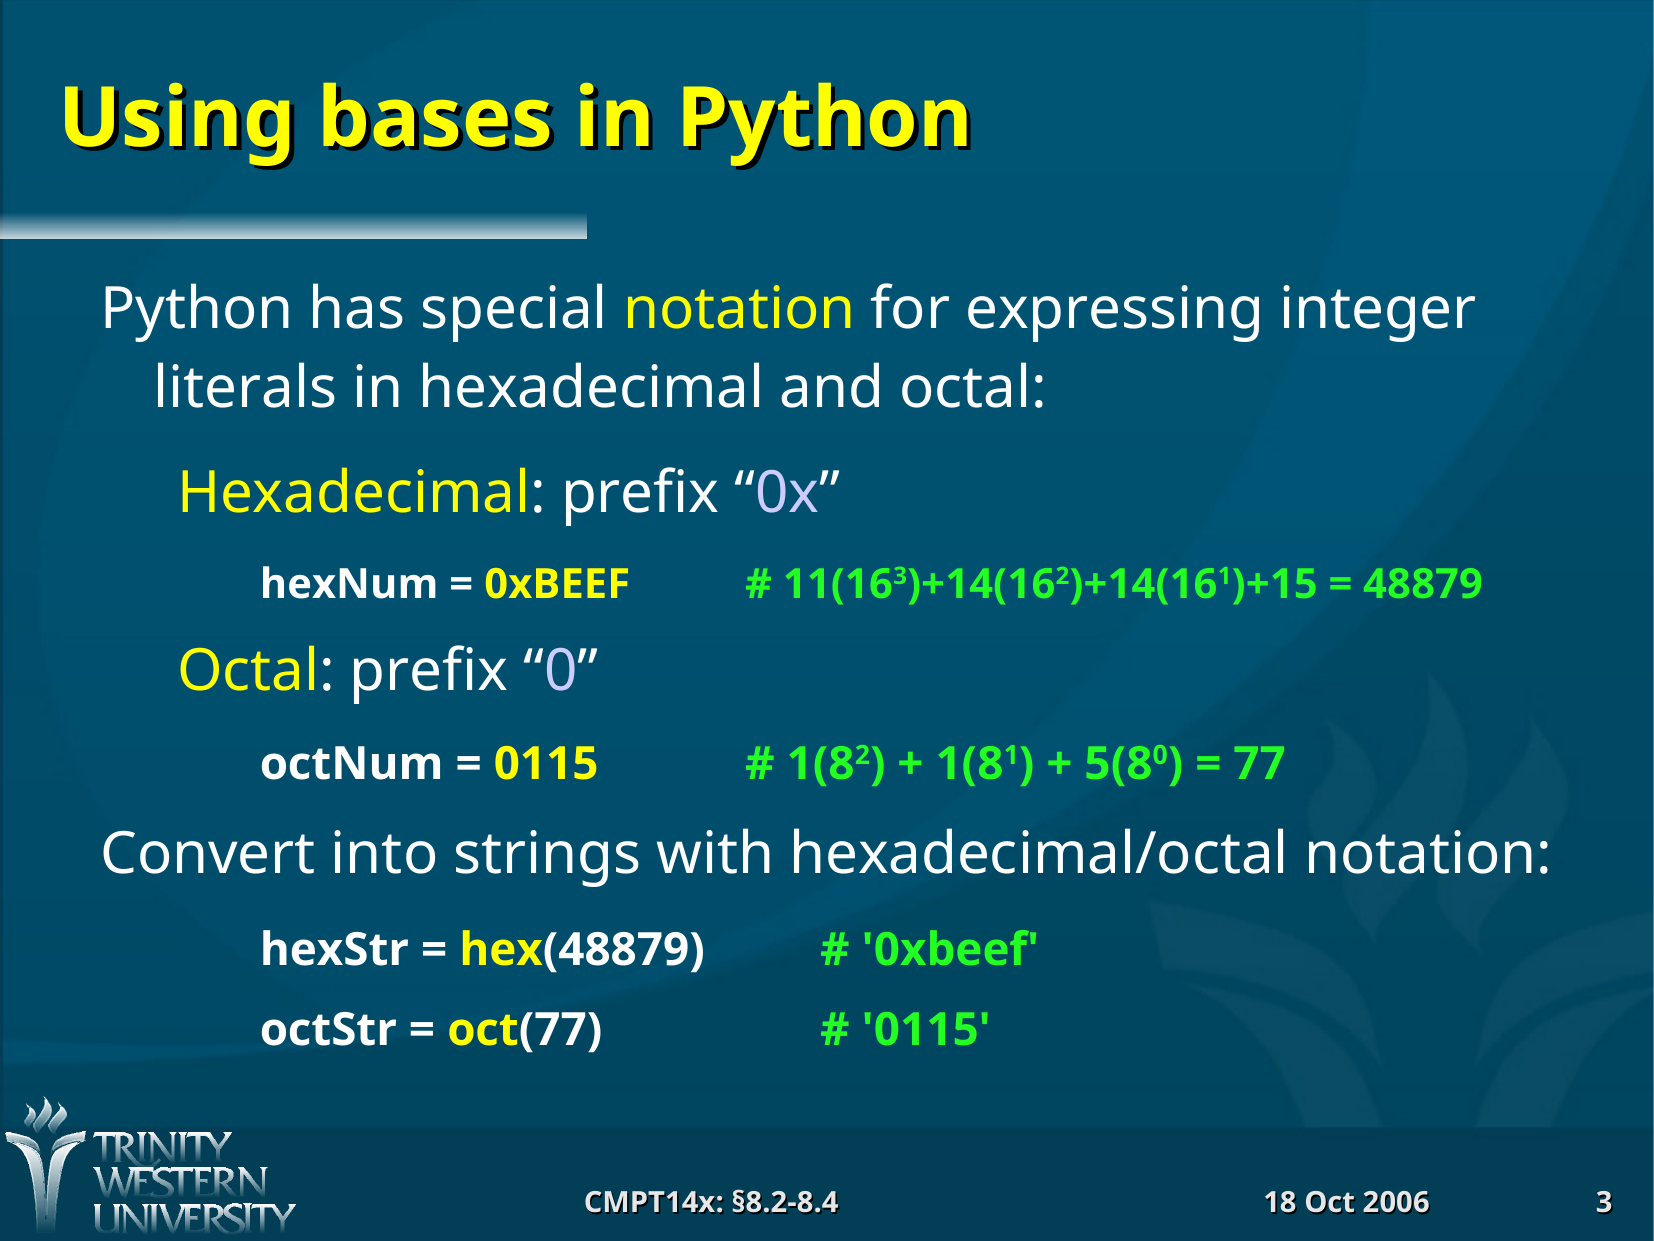

# Using bases in Python
Python has special notation for expressing integer literals in hexadecimal and octal:
Hexadecimal: prefix “0x”
hexNum = 0xBEEF		# 11(163)+14(162)+14(161)+15 = 48879
Octal: prefix “0”
octNum = 0115		# 1(82) + 1(81) + 5(80) = 77
Convert into strings with hexadecimal/octal notation:
hexStr = hex(48879)		# '0xbeef'
octStr = oct(77)			# '0115'
CMPT14x: §8.2-8.4
18 Oct 2006
3